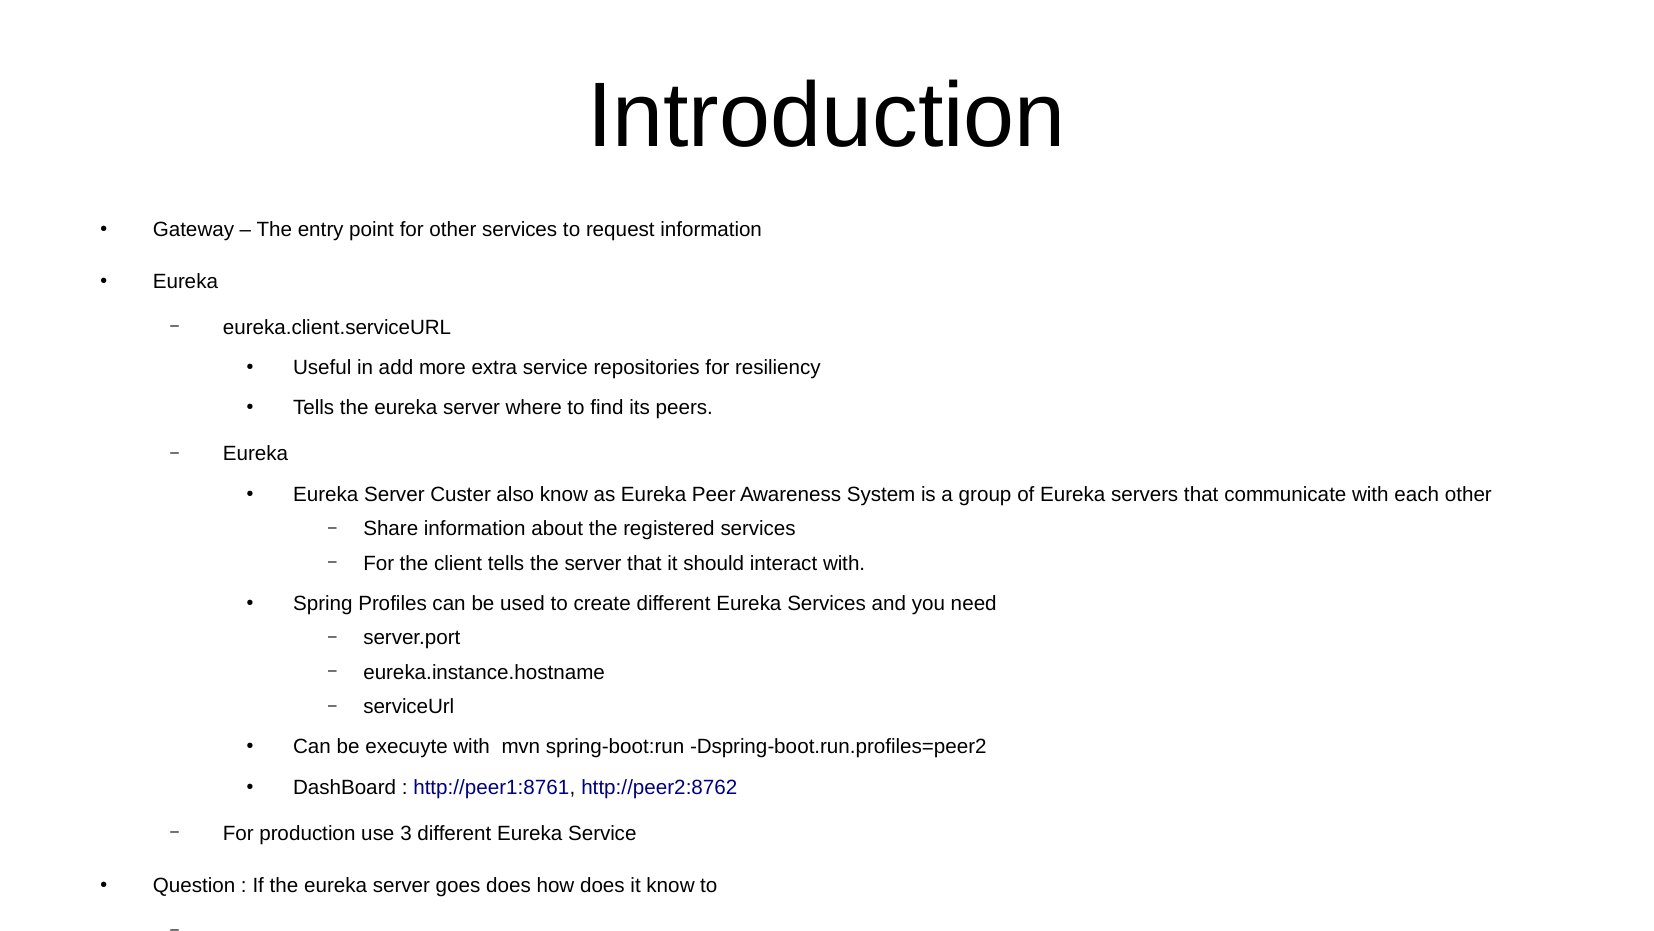

# Introduction
Gateway – The entry point for other services to request information
Eureka
eureka.client.serviceURL
Useful in add more extra service repositories for resiliency
Tells the eureka server where to find its peers.
Eureka
Eureka Server Custer also know as Eureka Peer Awareness System is a group of Eureka servers that communicate with each other
Share information about the registered services
For the client tells the server that it should interact with.
Spring Profiles can be used to create different Eureka Services and you need
server.port
eureka.instance.hostname
serviceUrl
Can be execuyte with mvn spring-boot:run -Dspring-boot.run.profiles=peer2
DashBoard : http://peer1:8761, http://peer2:8762
For production use 3 different Eureka Service
Question : If the eureka server goes does how does it know to